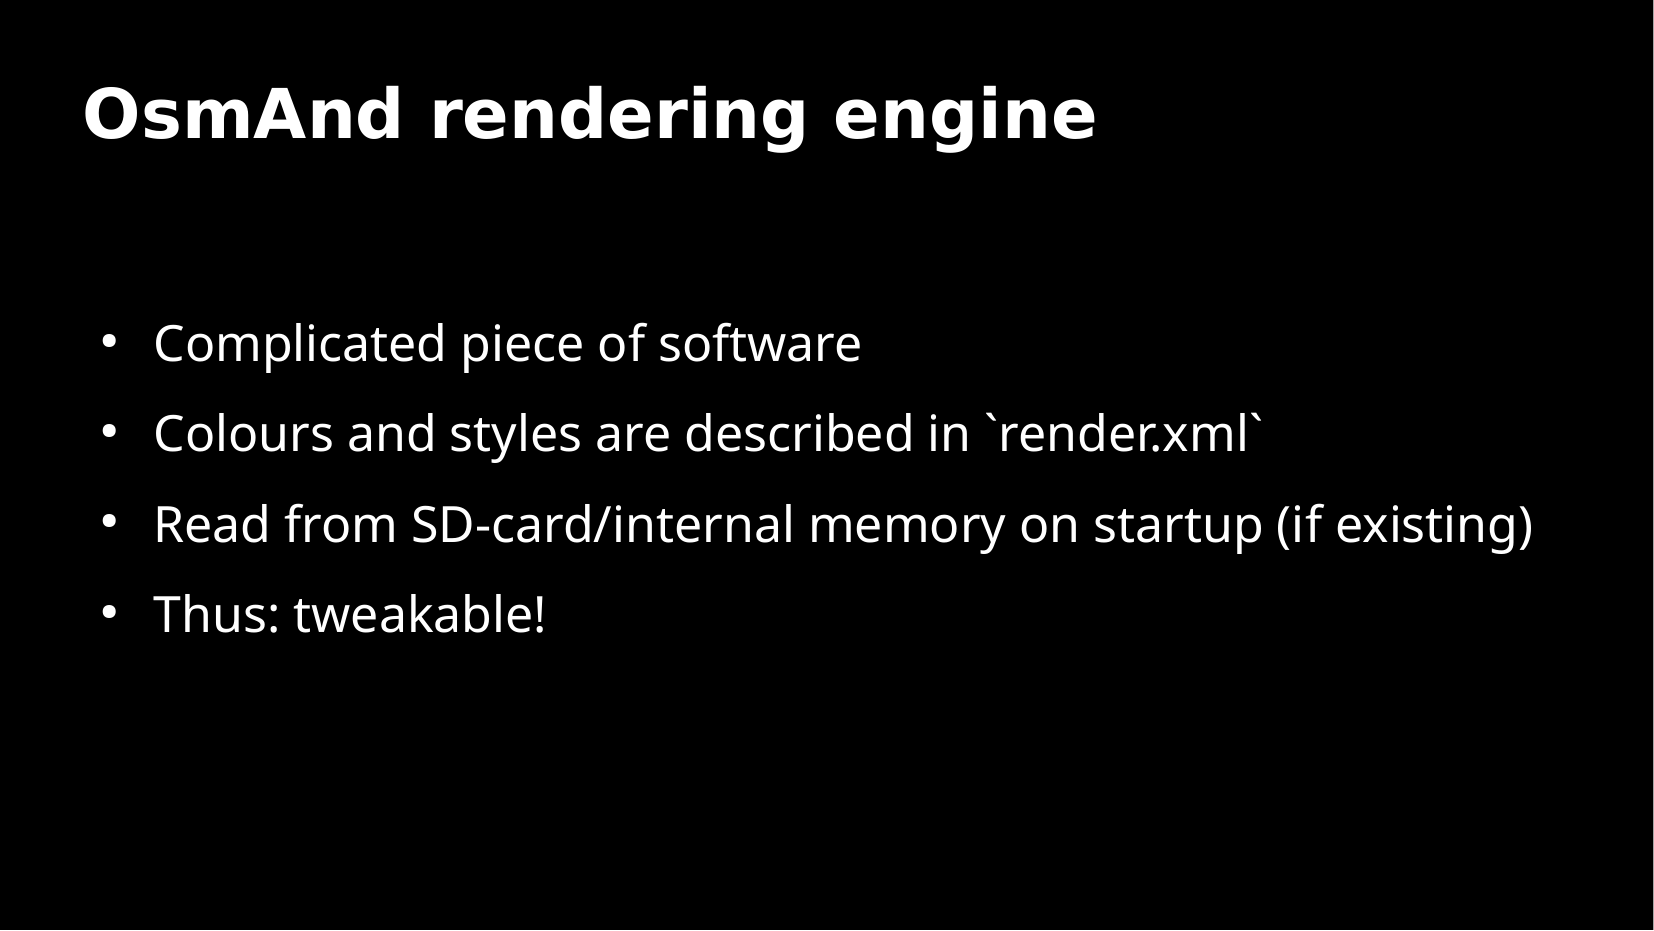

# OsmAnd rendering engine
Complicated piece of software
Colours and styles are described in `render.xml`
Read from SD-card/internal memory on startup (if existing)
Thus: tweakable!